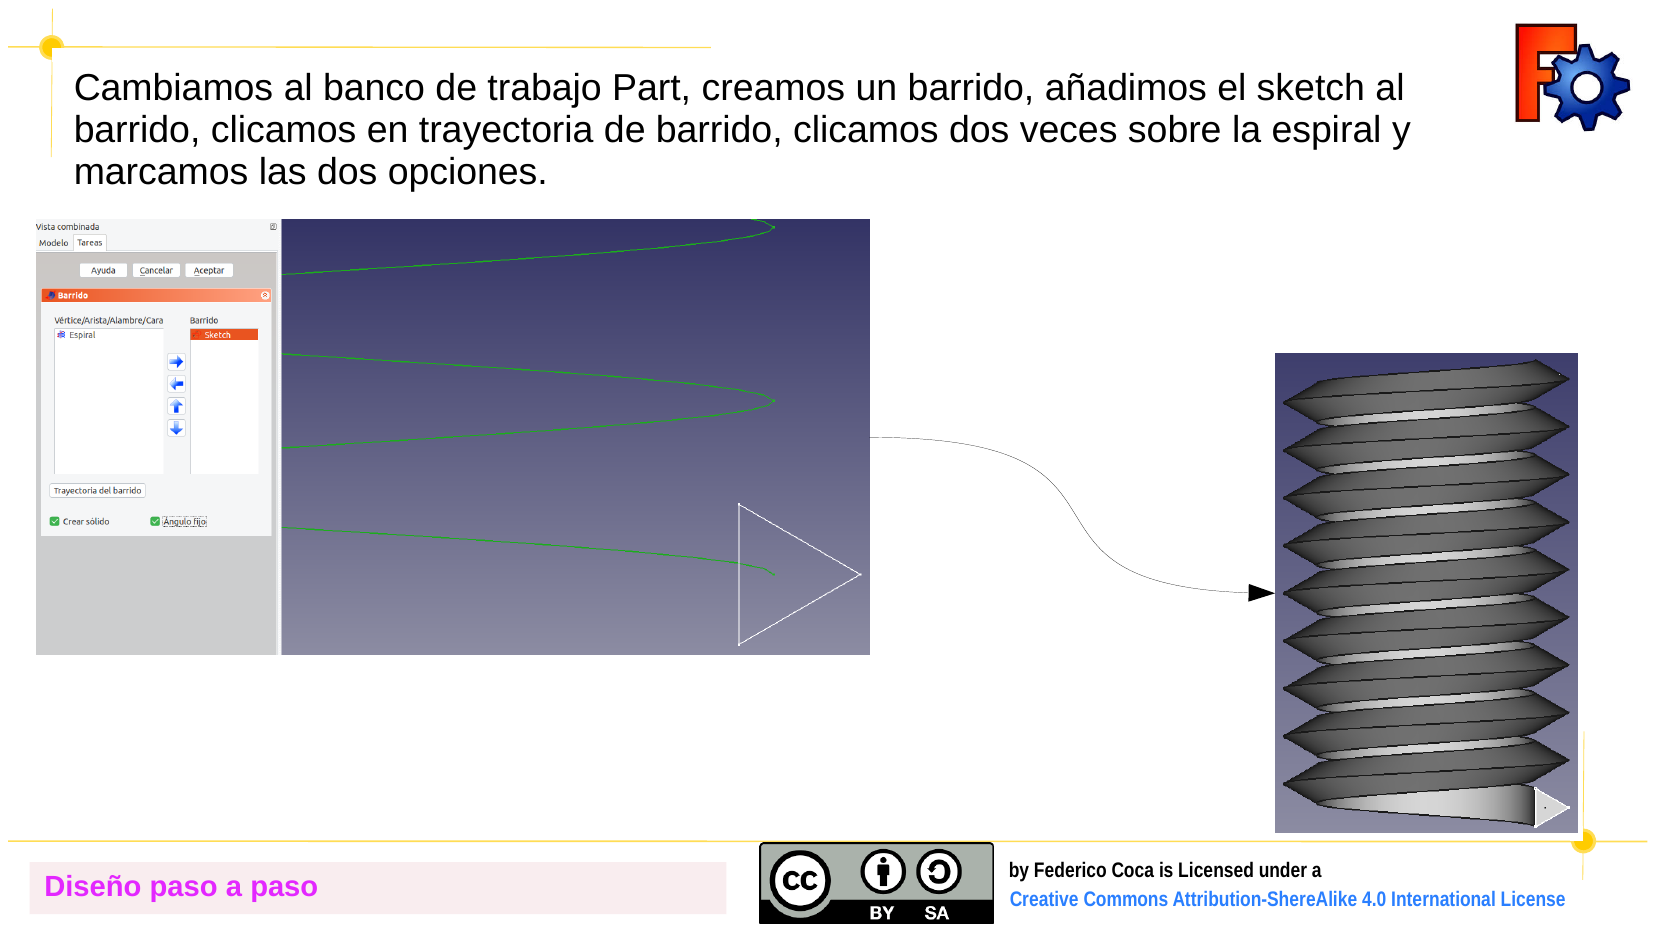

Cambiamos al banco de trabajo Part, creamos un barrido, añadimos el sketch al barrido, clicamos en trayectoria de barrido, clicamos dos veces sobre la espiral y marcamos las dos opciones.
Diseño paso a paso